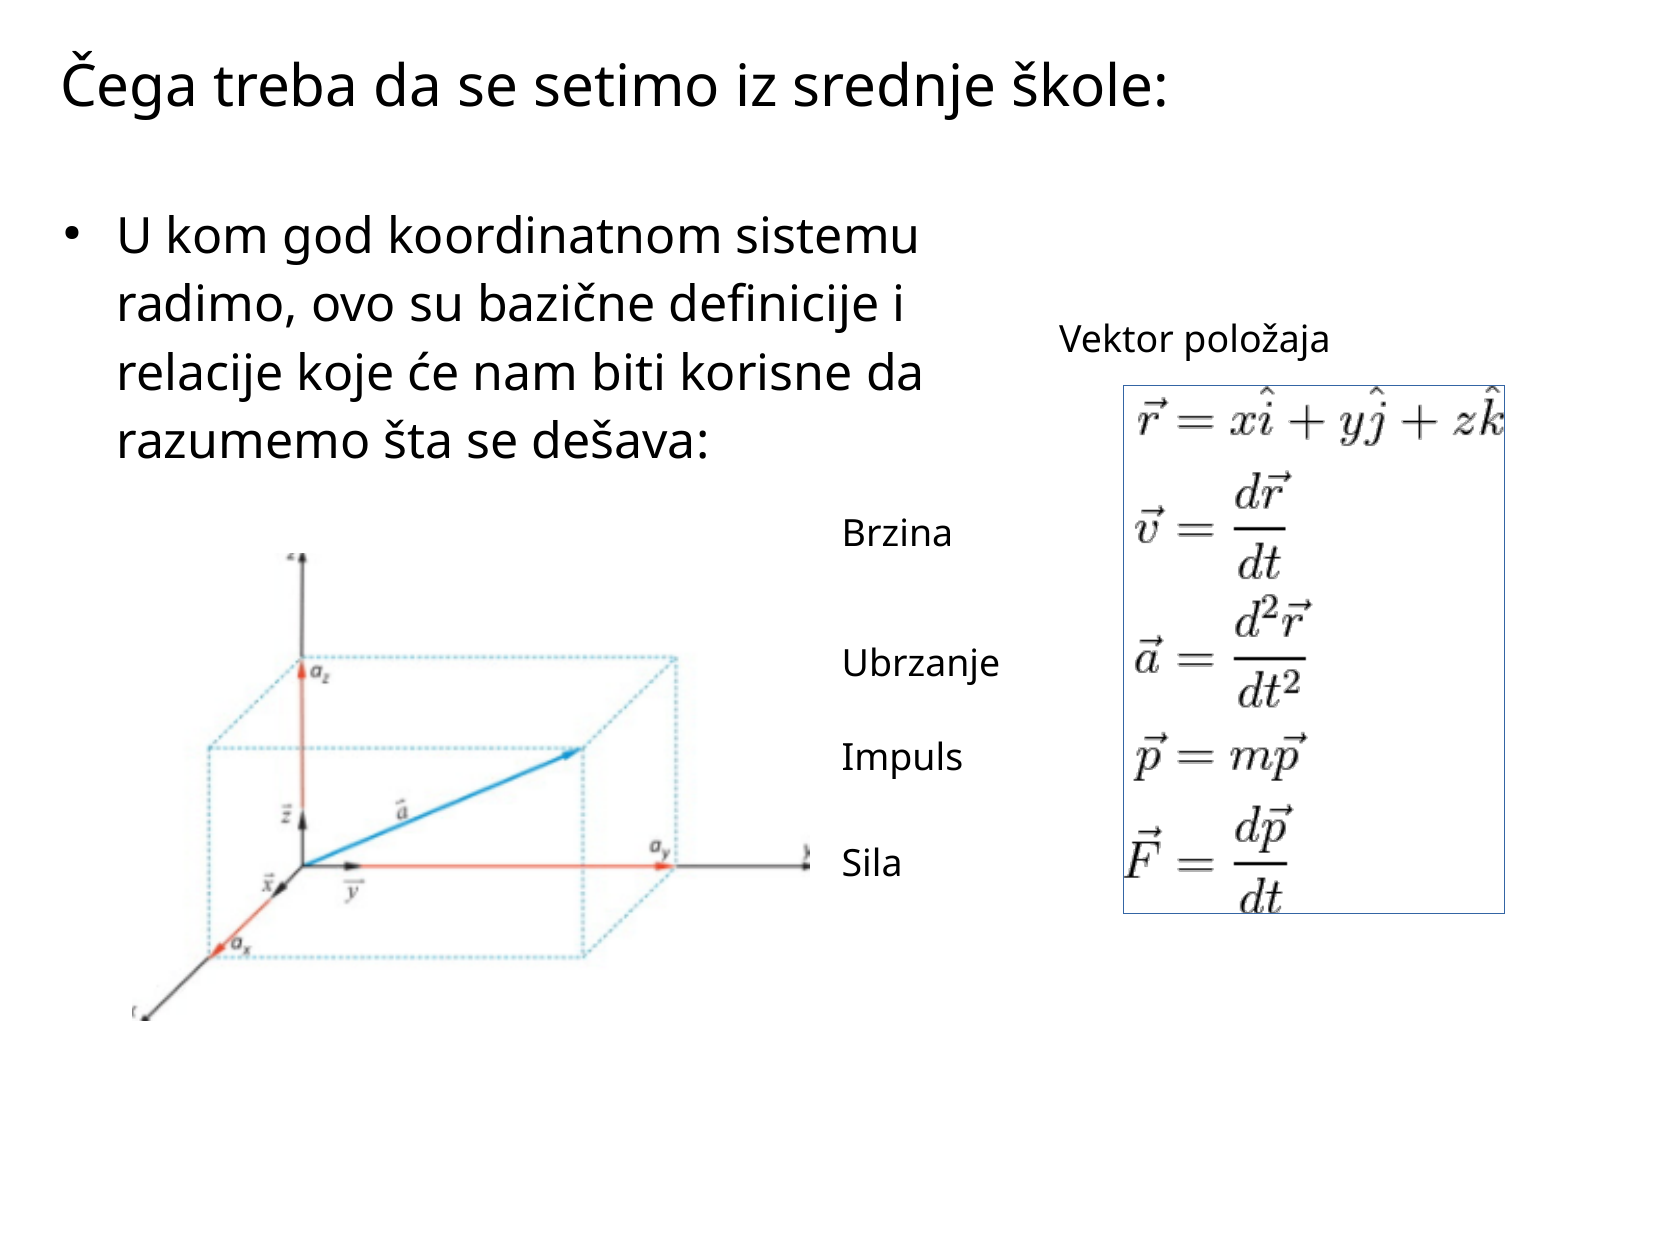

# Čega treba da se setimo iz srednje škole:
U kom god koordinatnom sistemu
radimo, ovo su bazične definicije i
relacije koje će nam biti korisne da
razumemo šta se dešava:
Vektor položaja
Brzina
Ubrzanje
Impuls
Sila